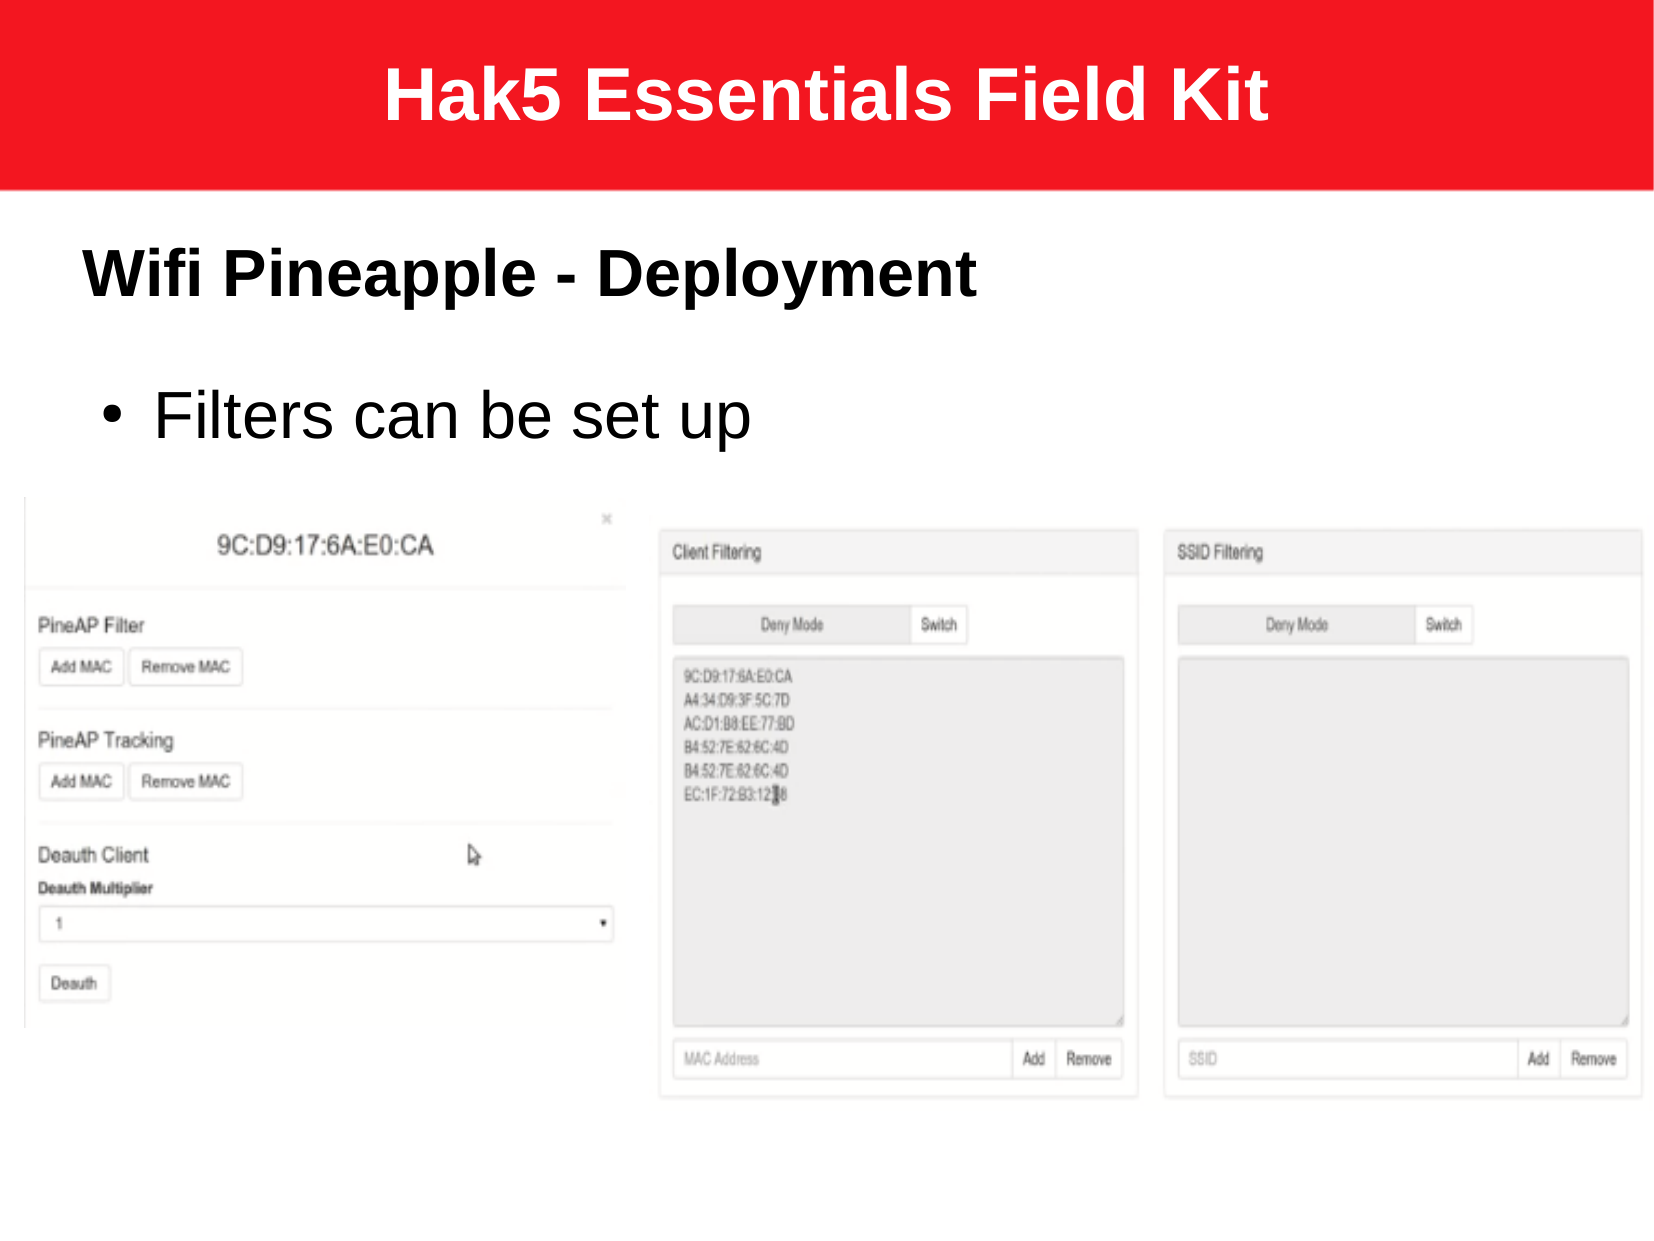

# Hak5 Essentials Field Kit
Wifi Pineapple - Deployment
Filters can be set up